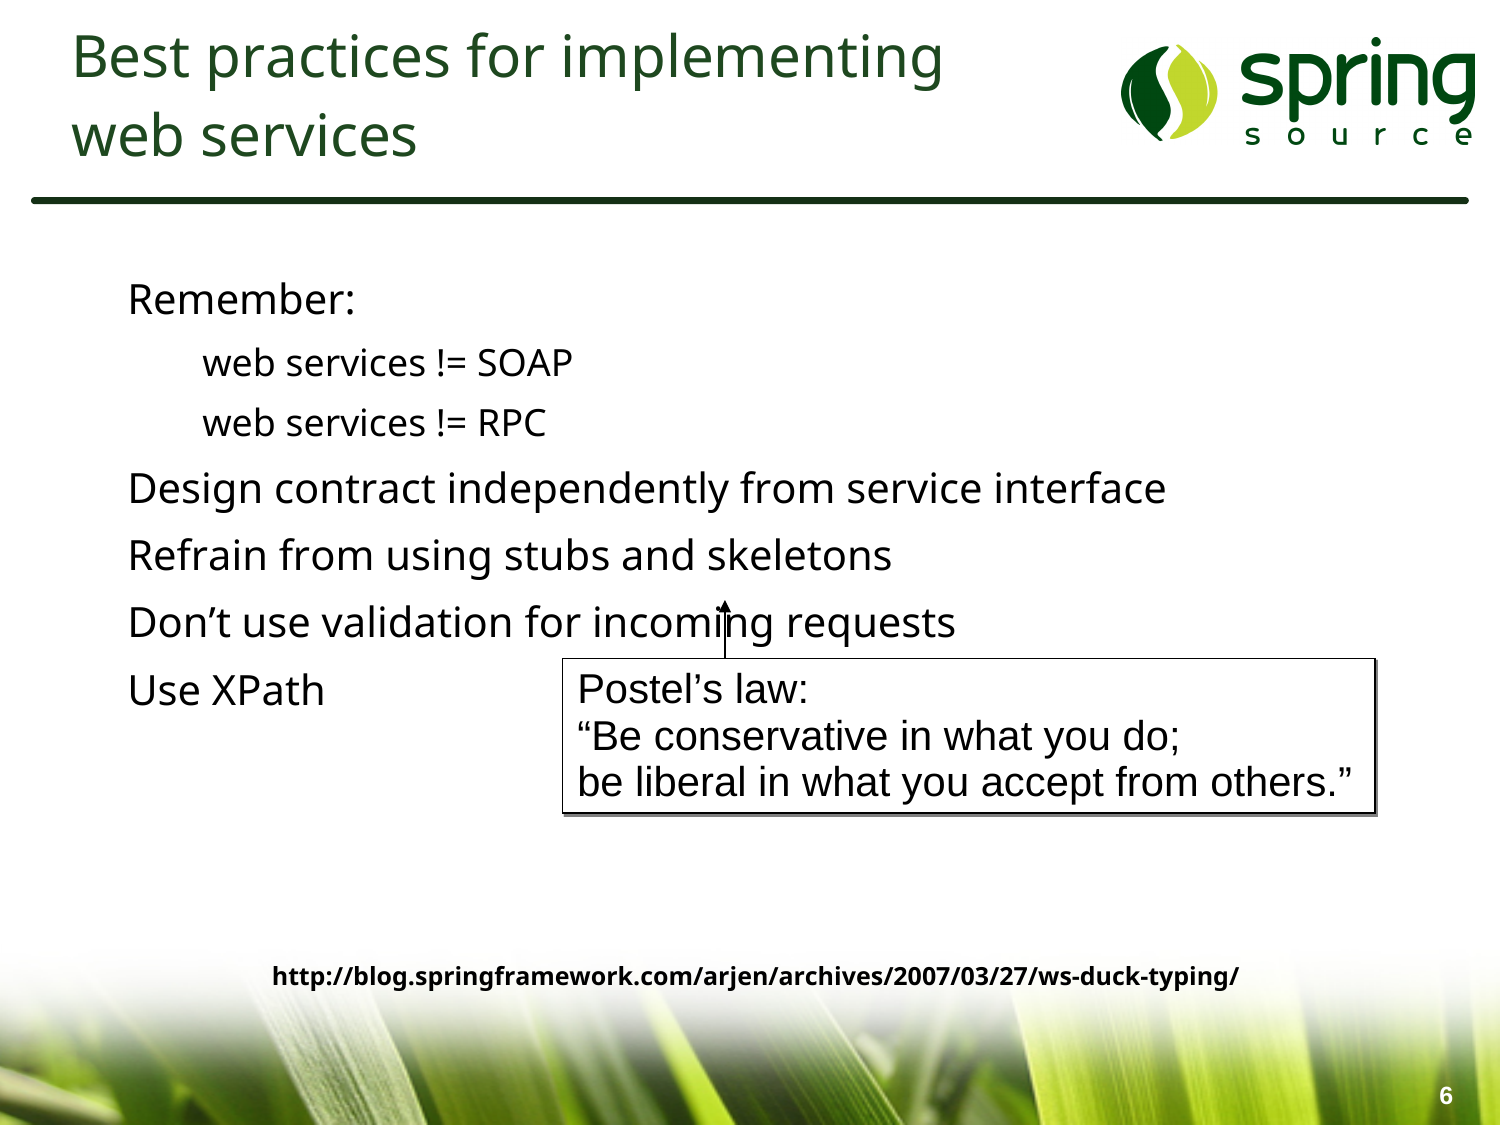

# Best practices for implementing web services
Remember:
web services != SOAP
web services != RPC
Design contract independently from service interface
Refrain from using stubs and skeletons
Don’t use validation for incoming requests
Use XPath
http://blog.springframework.com/arjen/archives/2007/03/27/ws-duck-typing/
Postel’s law:
“Be conservative in what you do;
be liberal in what you accept from others.”